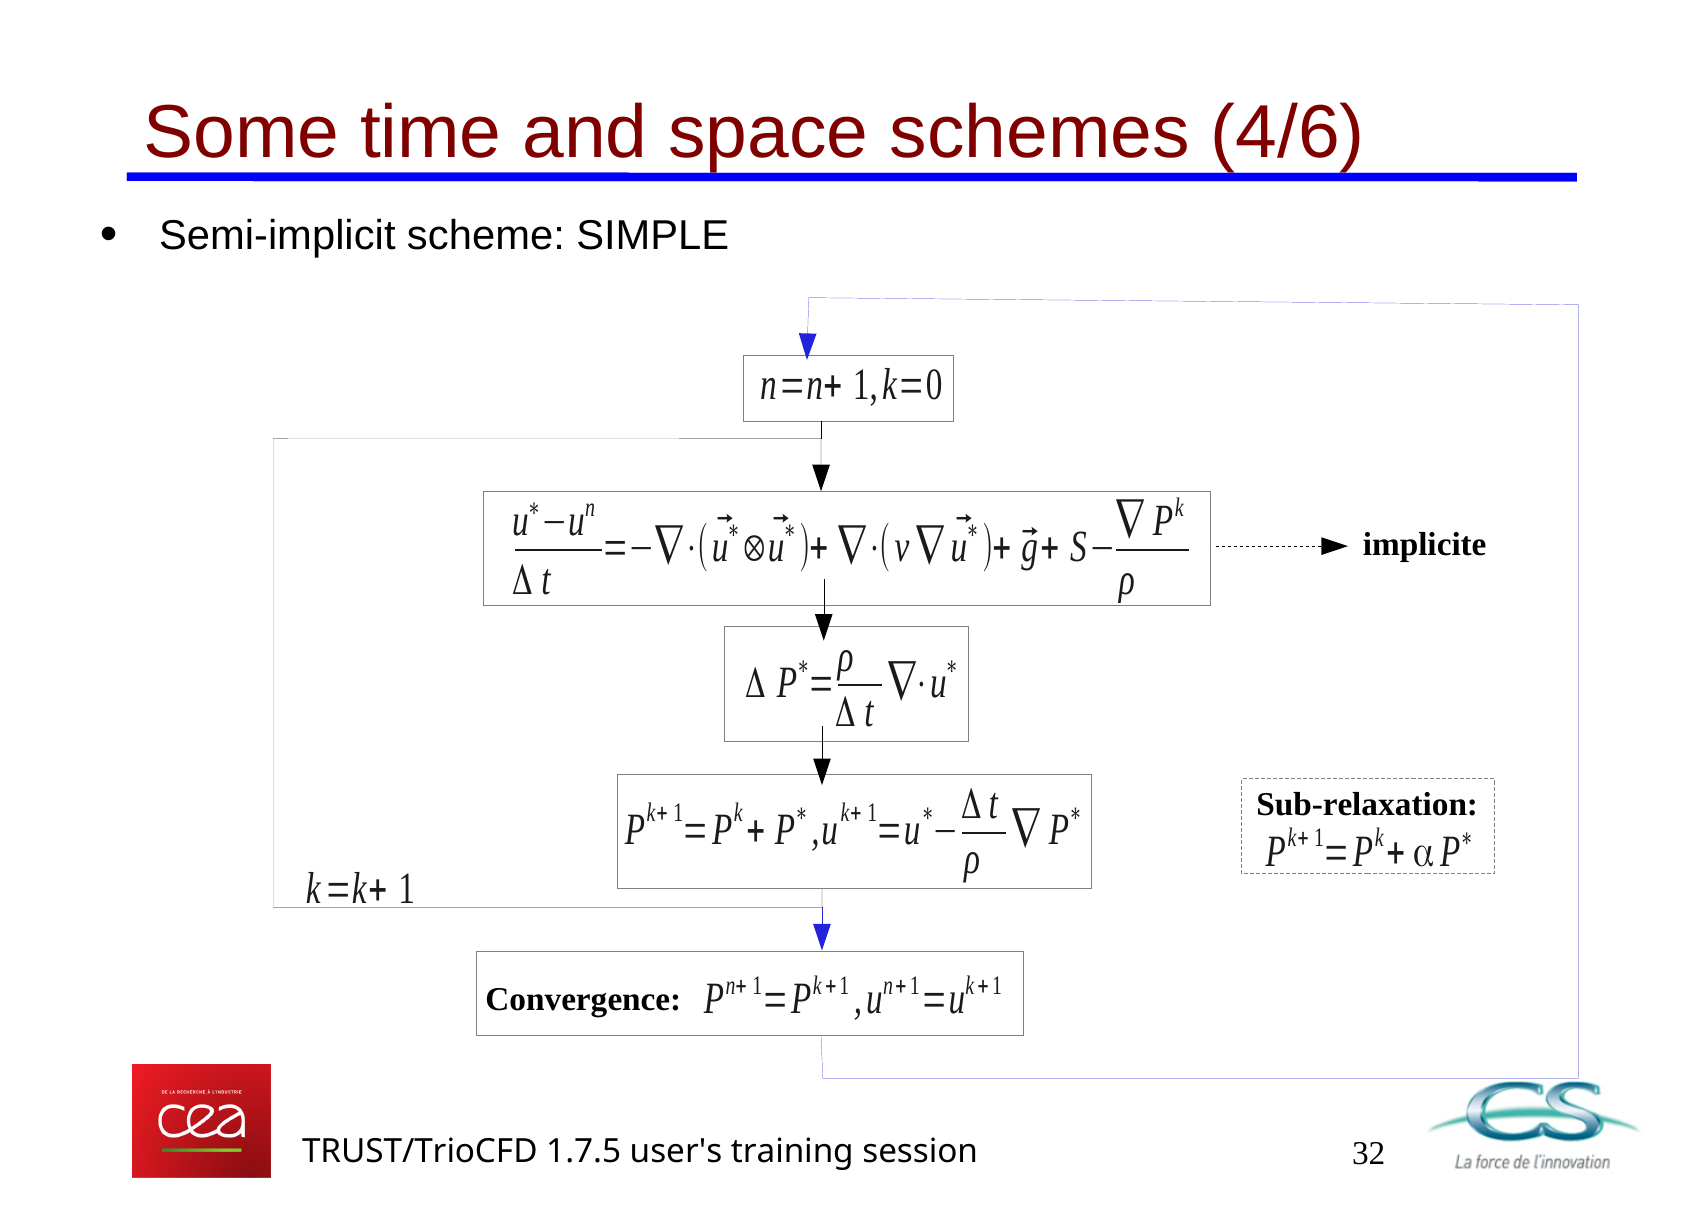

# Some time and space schemes (4/6)
Semi-implicit scheme: SIMPLE
implicite
Sub-relaxation:
Convergence:
TRUST/TrioCFD 1.7.5 user's training session
32